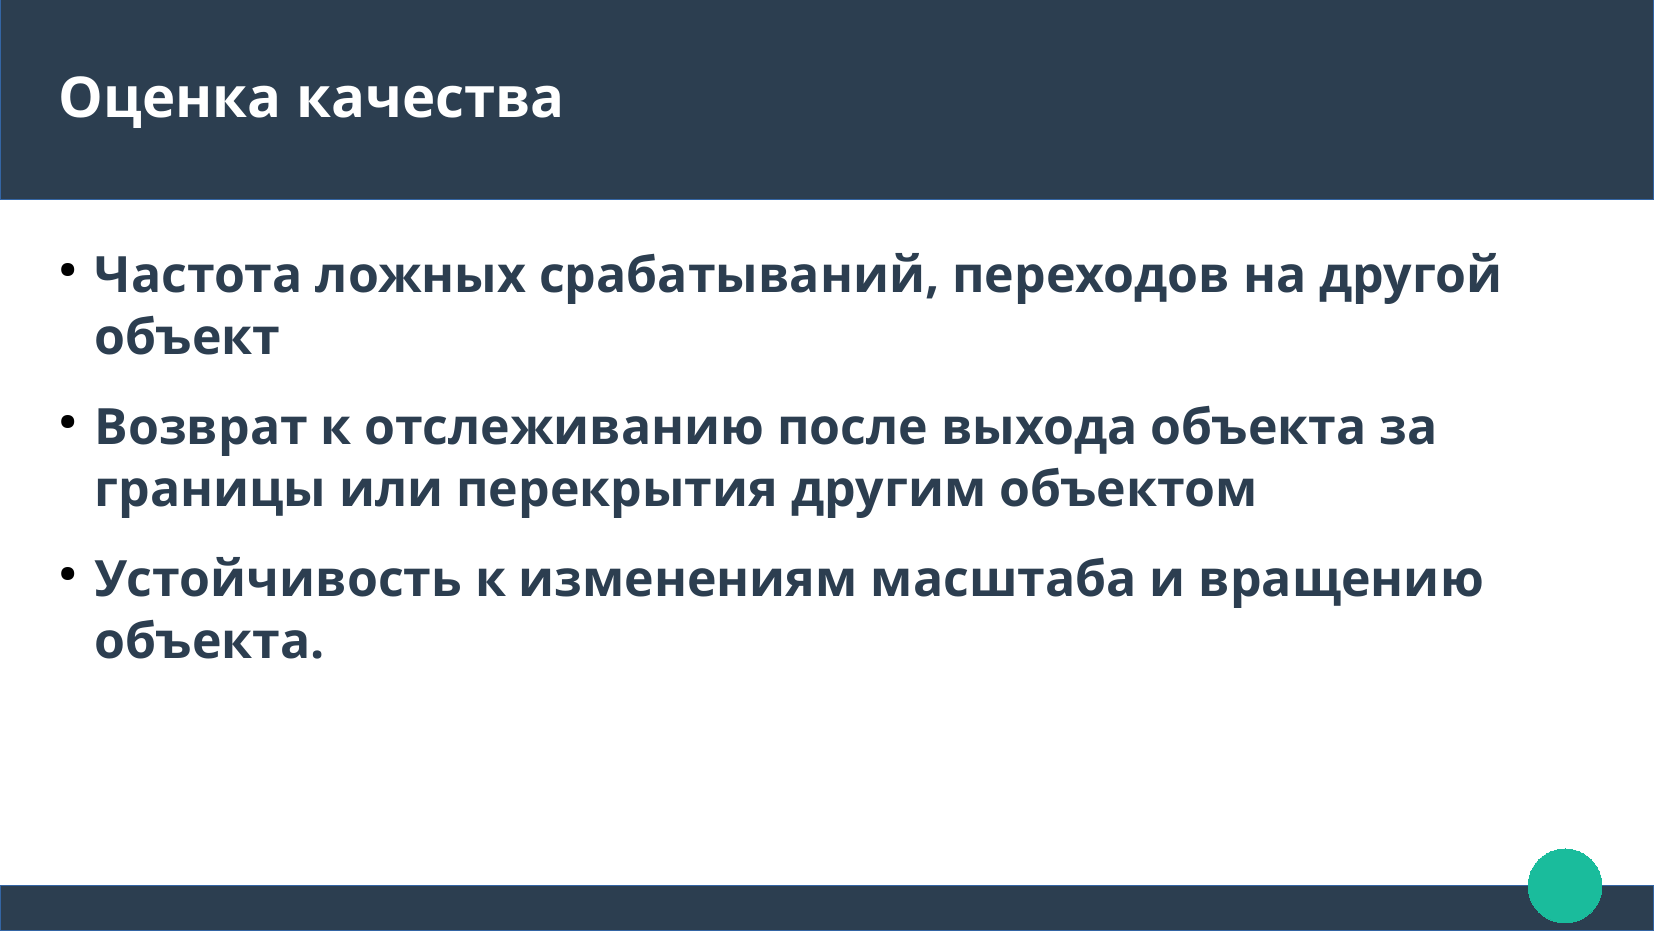

# Оценка качества
Частота ложных срабатываний, переходов на другой объект
Возврат к отслеживанию после выхода объекта за границы или перекрытия другим объектом
Устойчивость к изменениям масштаба и вращению объекта.